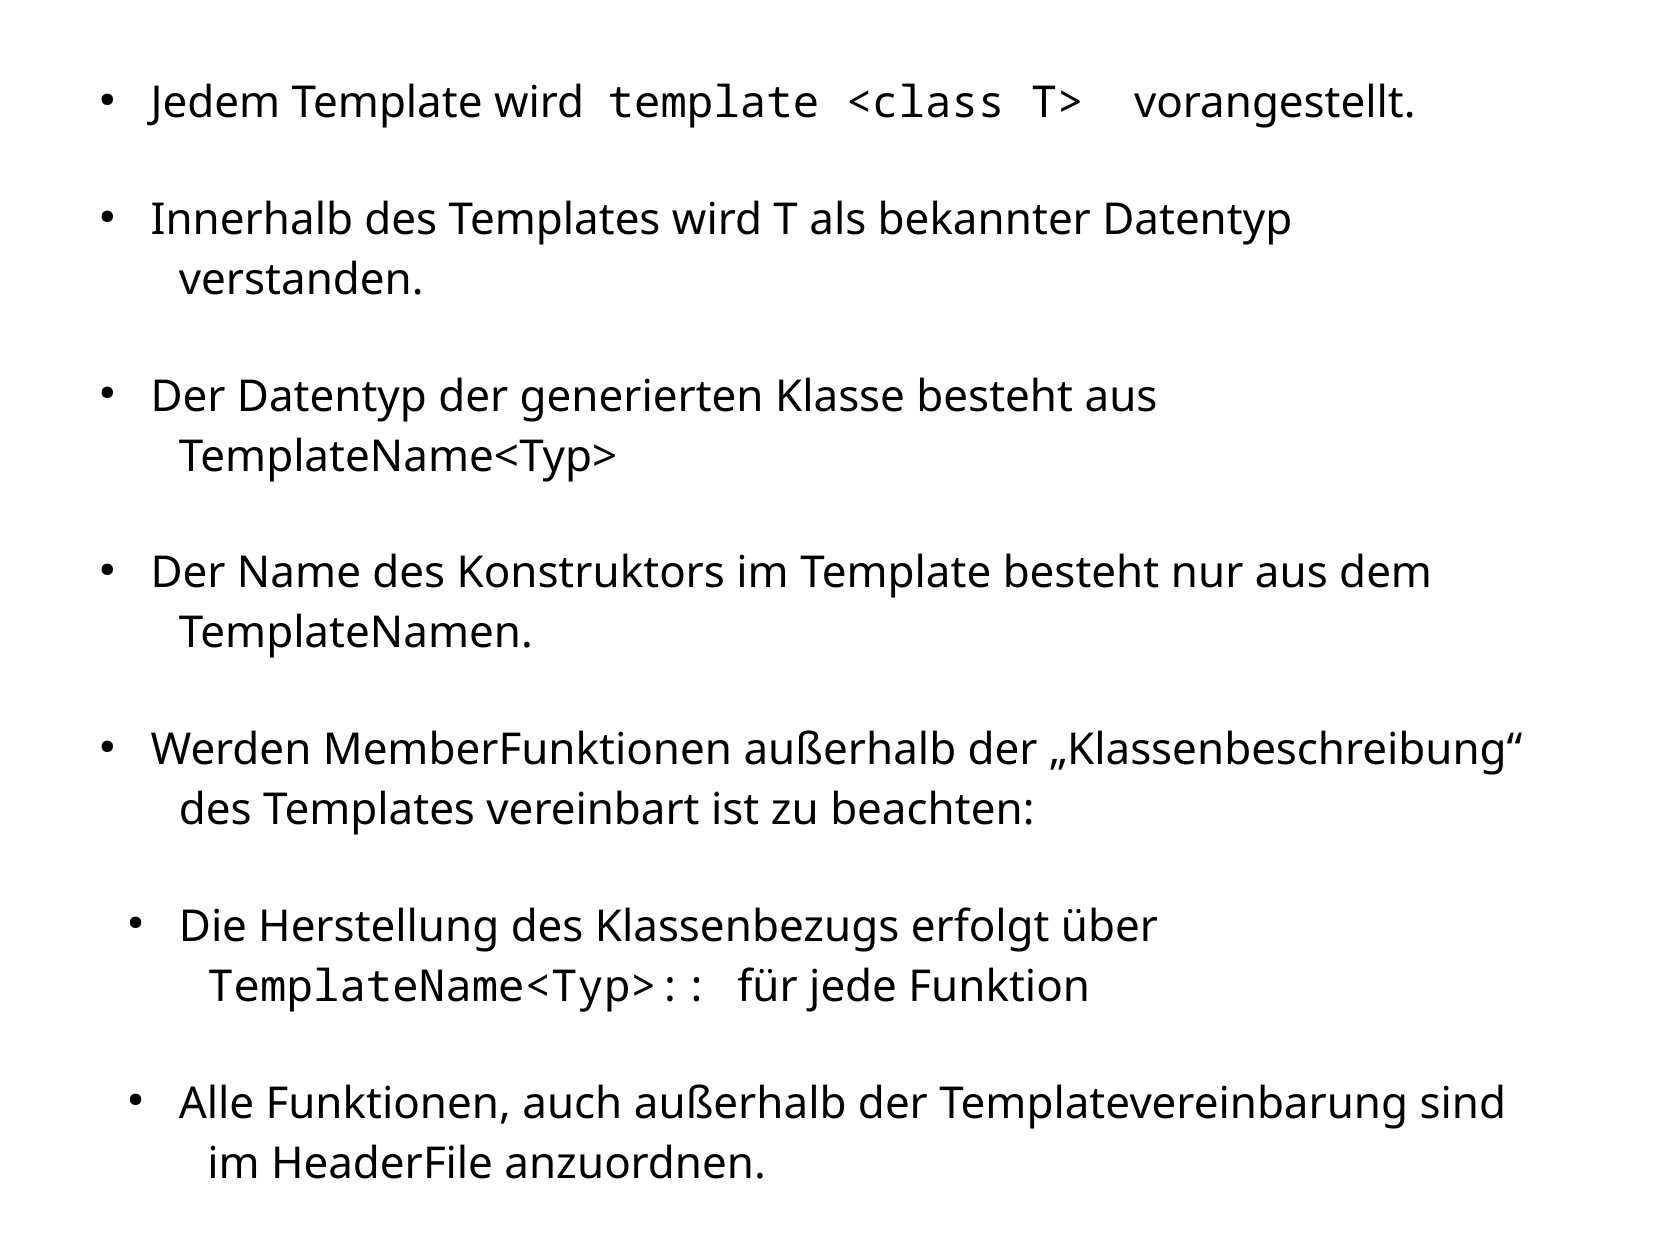

# Jedem Template wird template <class T> vorangestellt.
Innerhalb des Templates wird T als bekannter Datentyp verstanden.
Der Datentyp der generierten Klasse besteht aus TemplateName<Typ>
Der Name des Konstruktors im Template besteht nur aus dem TemplateNamen.
Werden MemberFunktionen außerhalb der „Klassenbeschreibung“ des Templates vereinbart ist zu beachten:
Die Herstellung des Klassenbezugs erfolgt über TemplateName<Typ>:: für jede Funktion
Alle Funktionen, auch außerhalb der Templatevereinbarung sind im HeaderFile anzuordnen.